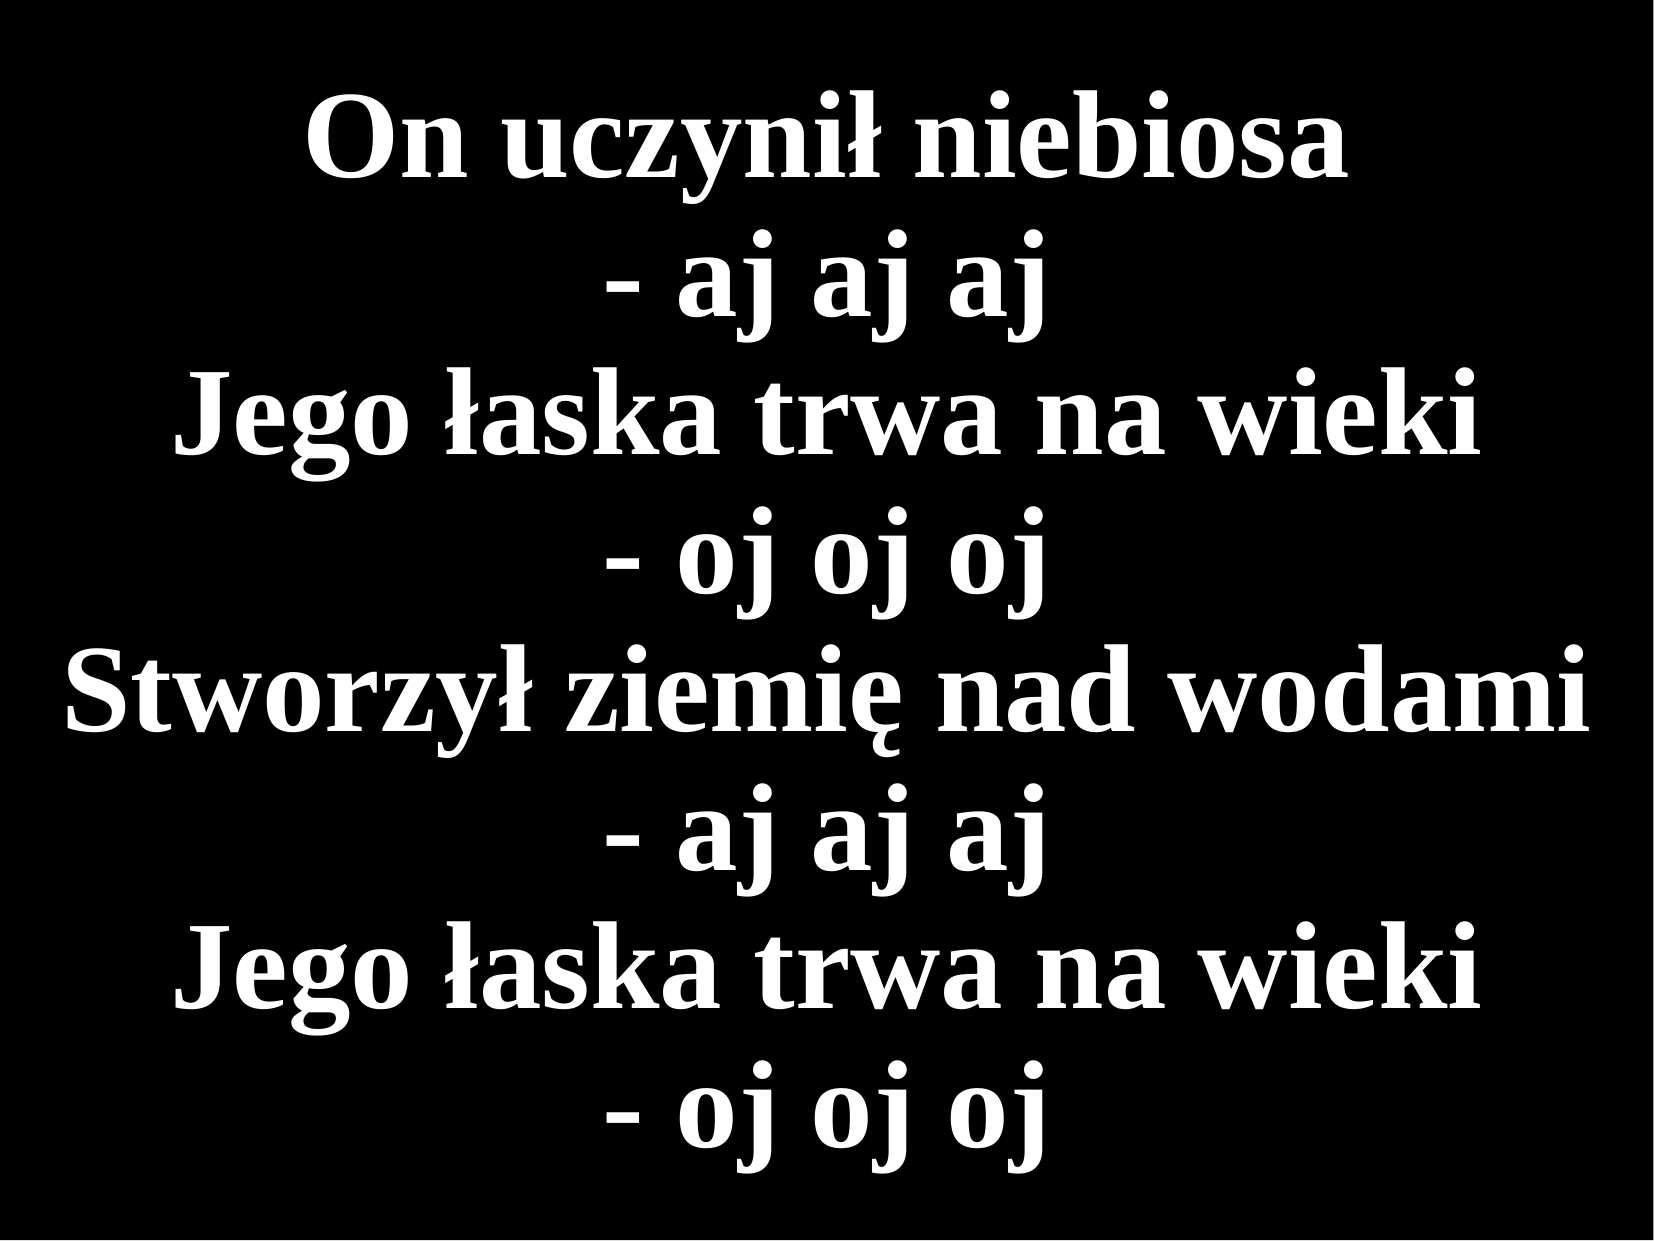

# On uczynił niebiosa - aj aj aj Jego łaska trwa na wieki - oj oj oj Stworzył ziemię nad wodami - aj aj aj Jego łaska trwa na wieki - oj oj oj